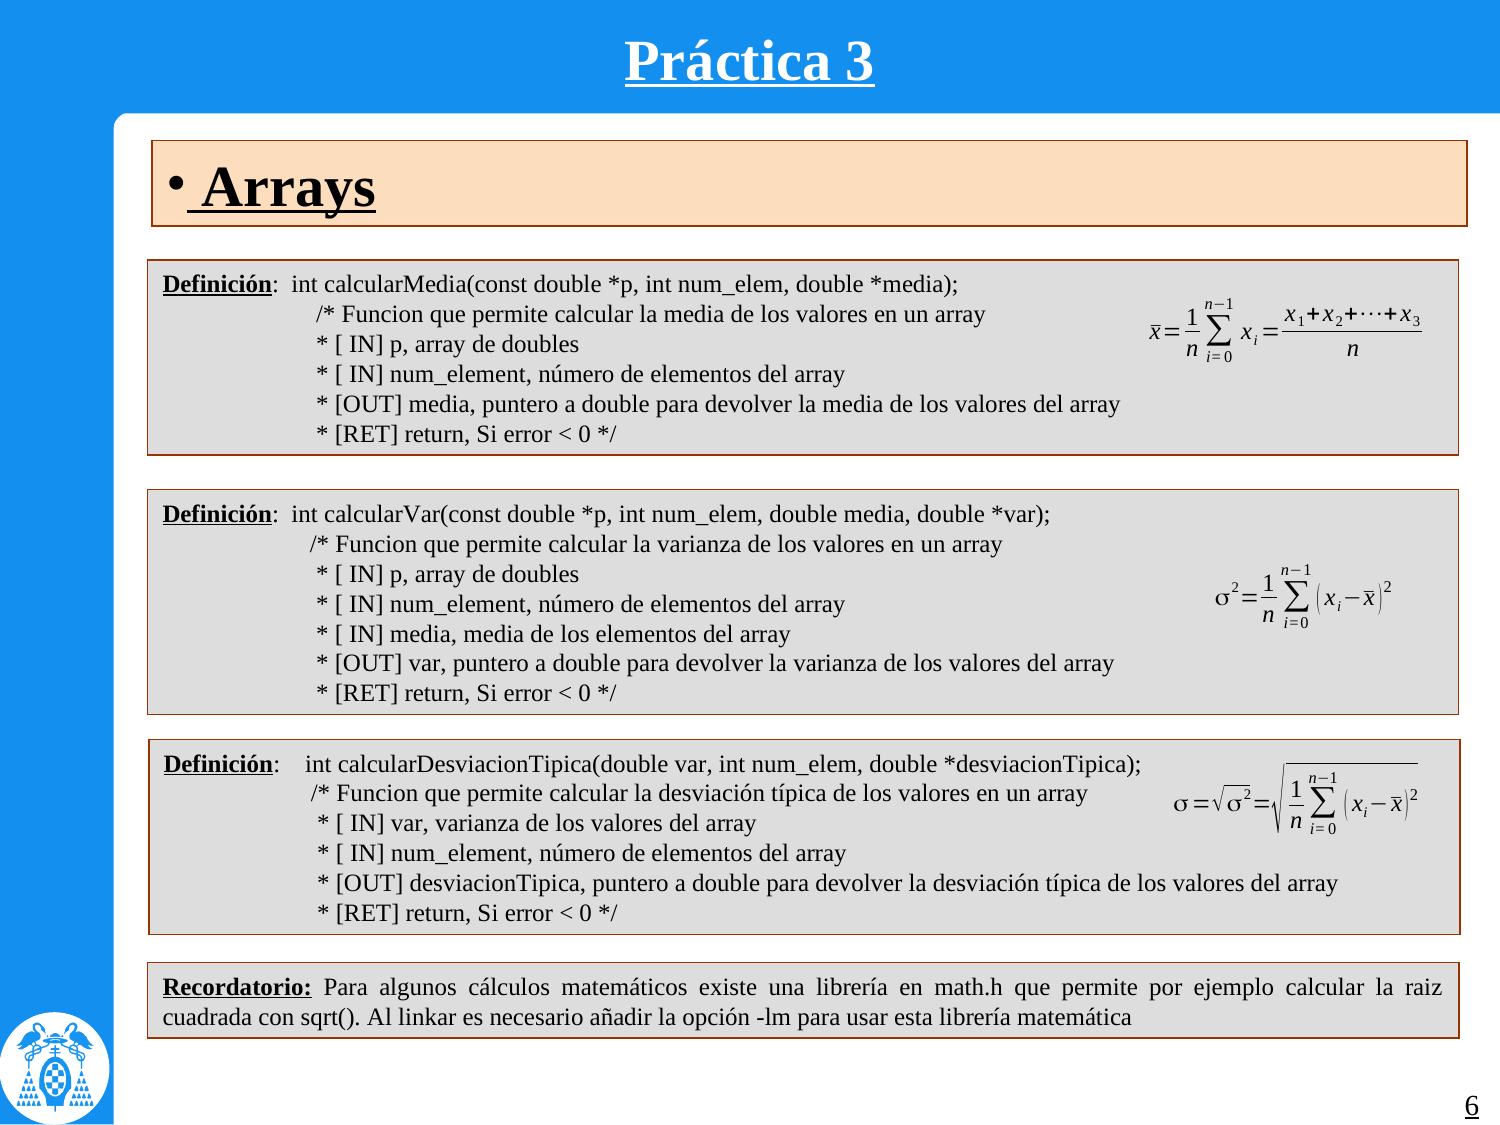

Práctica 3
 Arrays
Definición: int calcularMedia(const double *p, int num_elem, double *media);
		 /* Funcion que permite calcular la media de los valores en un array
		 * [ IN] p, array de doubles
		 * [ IN] num_element, número de elementos del array
		 * [OUT] media, puntero a double para devolver la media de los valores del array
		 * [RET] return, Si error < 0 */
Definición: int calcularVar(const double *p, int num_elem, double media, double *var);
		/* Funcion que permite calcular la varianza de los valores en un array
		 * [ IN] p, array de doubles
		 * [ IN] num_element, número de elementos del array
		 * [ IN] media, media de los elementos del array
		 * [OUT] var, puntero a double para devolver la varianza de los valores del array
		 * [RET] return, Si error < 0 */
Definición: int calcularDesviacionTipica(double var, int num_elem, double *desviacionTipica);
		/* Funcion que permite calcular la desviación típica de los valores en un array
		 * [ IN] var, varianza de los valores del array
		 * [ IN] num_element, número de elementos del array
		 * [OUT] desviacionTipica, puntero a double para devolver la desviación típica de los valores del array
		 * [RET] return, Si error < 0 */
Recordatorio: Para algunos cálculos matemáticos existe una librería en math.h que permite por ejemplo calcular la raiz cuadrada con sqrt(). Al linkar es necesario añadir la opción -lm para usar esta librería matemática